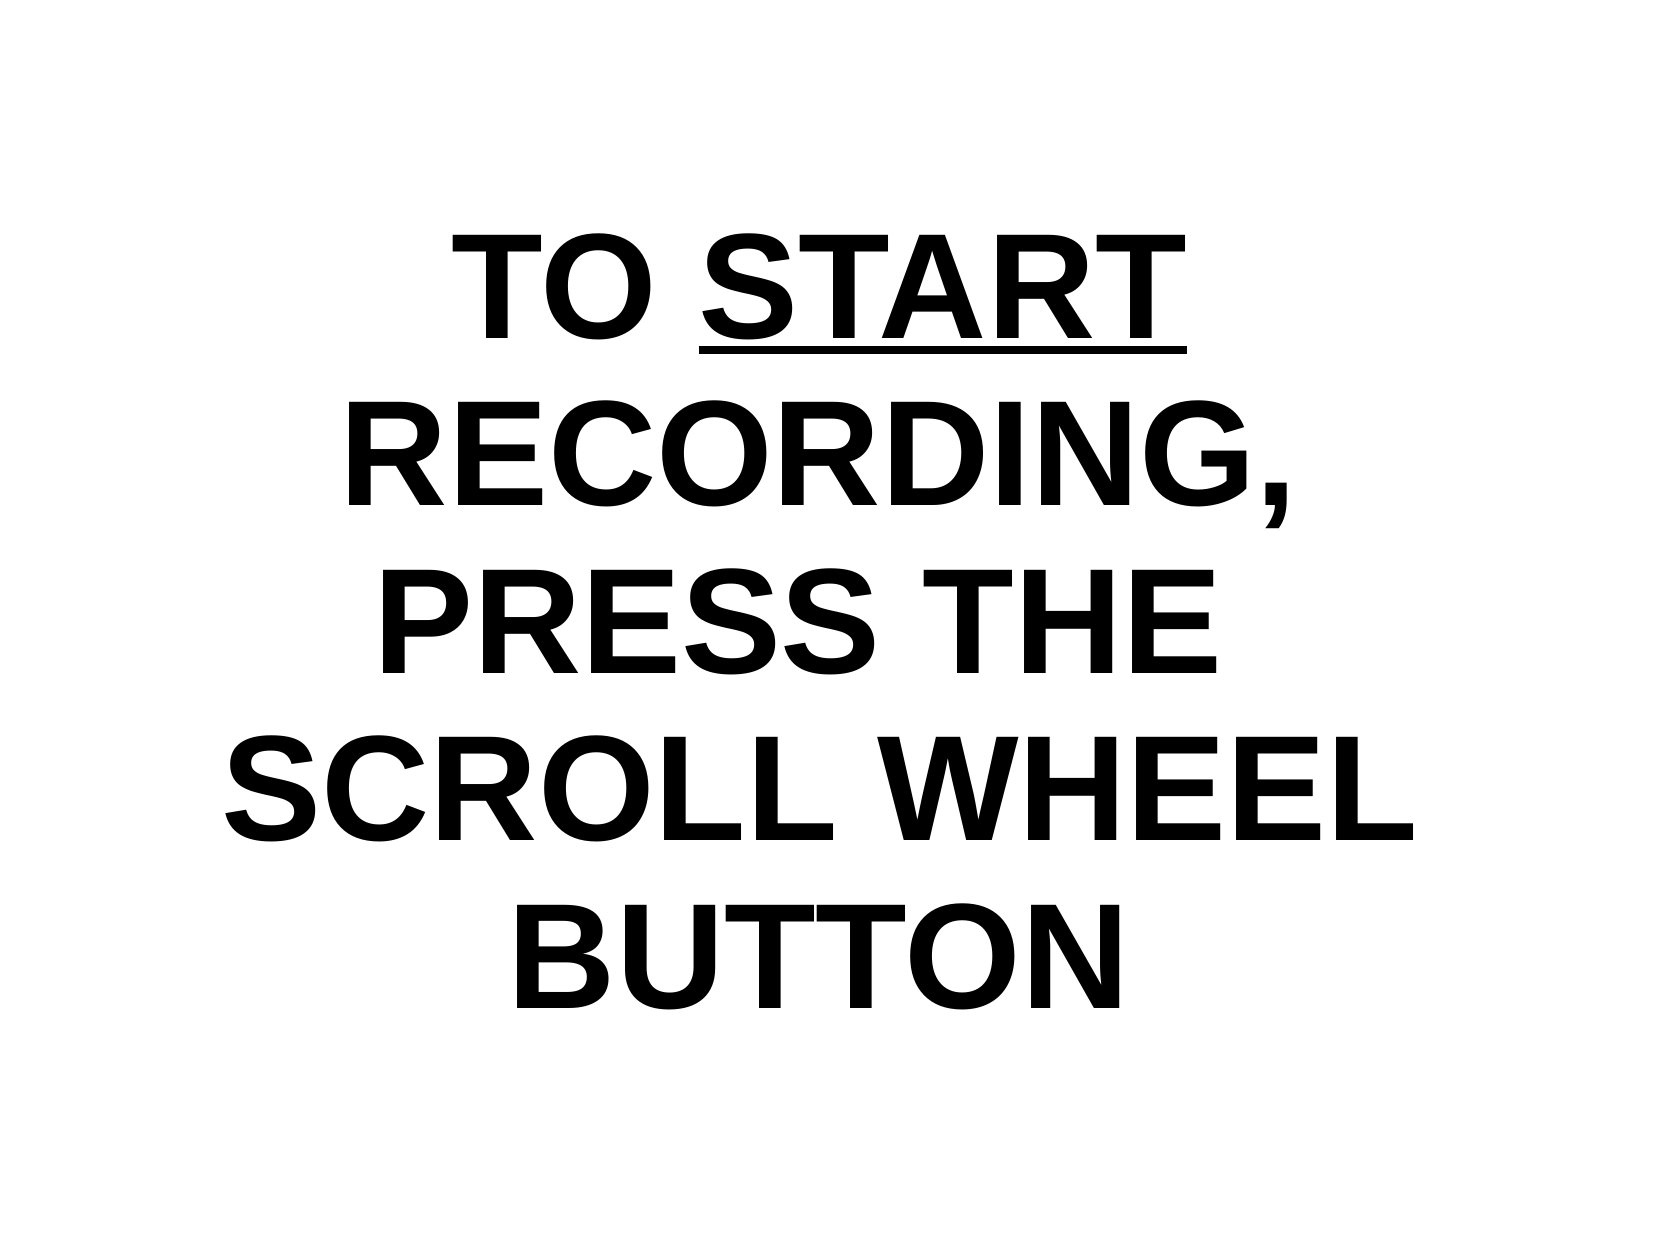

TO START RECORDING, PRESS THE
SCROLL WHEEL BUTTON